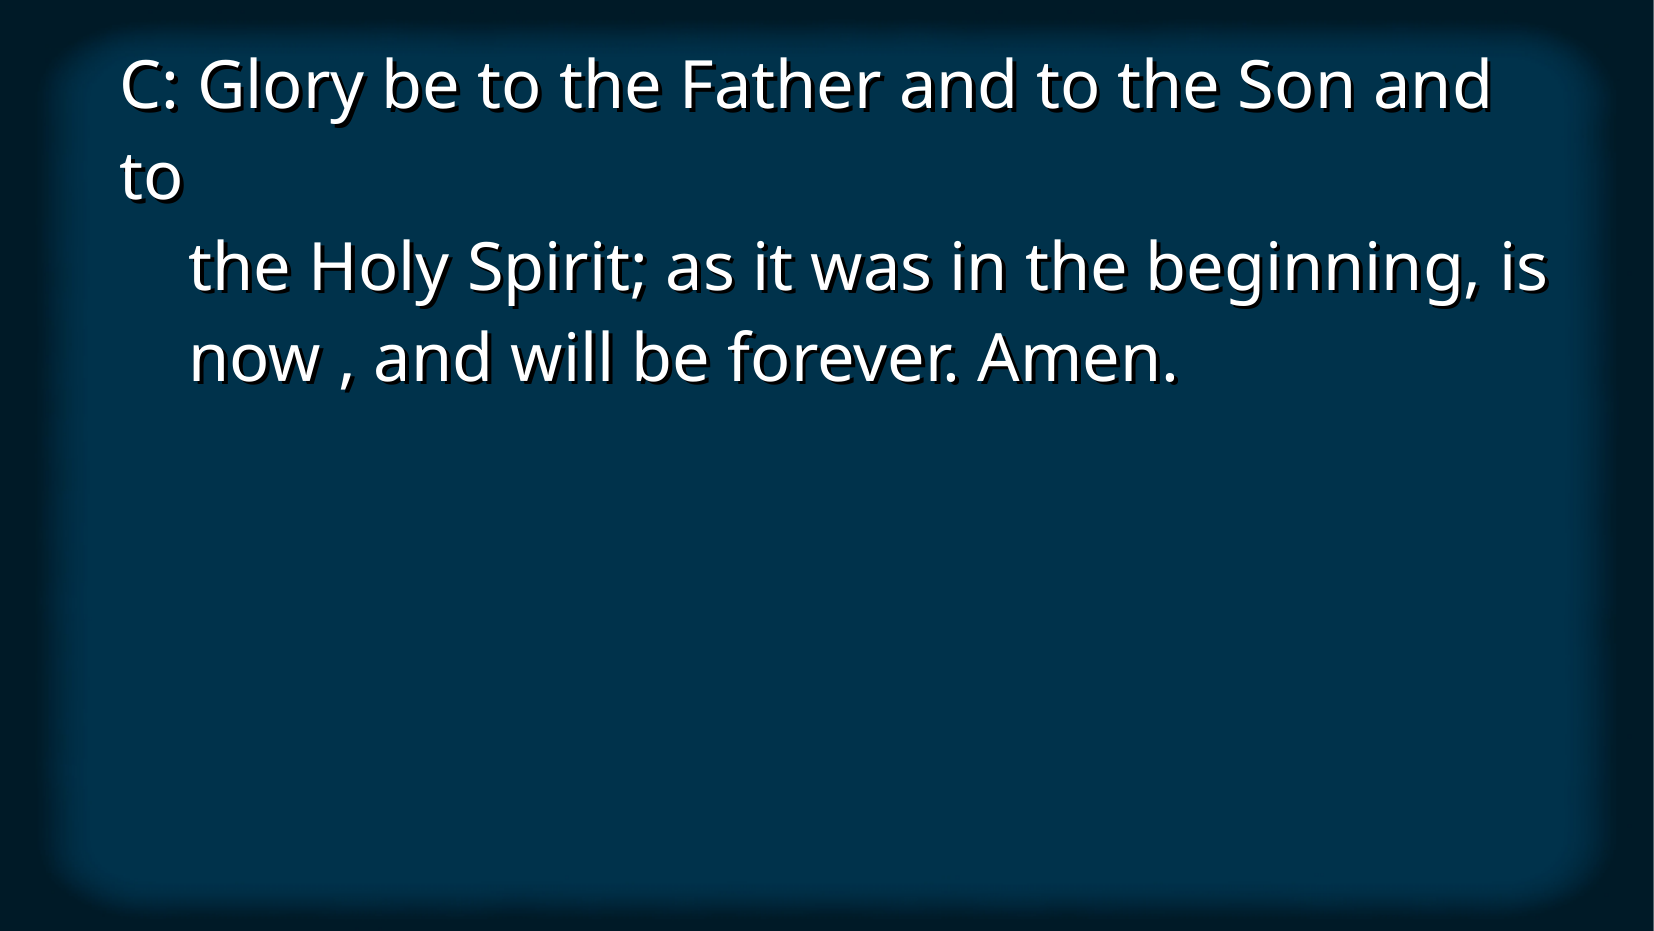

C: Glory be to the Father and to the Son and to
 the Holy Spirit; as it was in the beginning, is
 now , and will be forever. Amen.